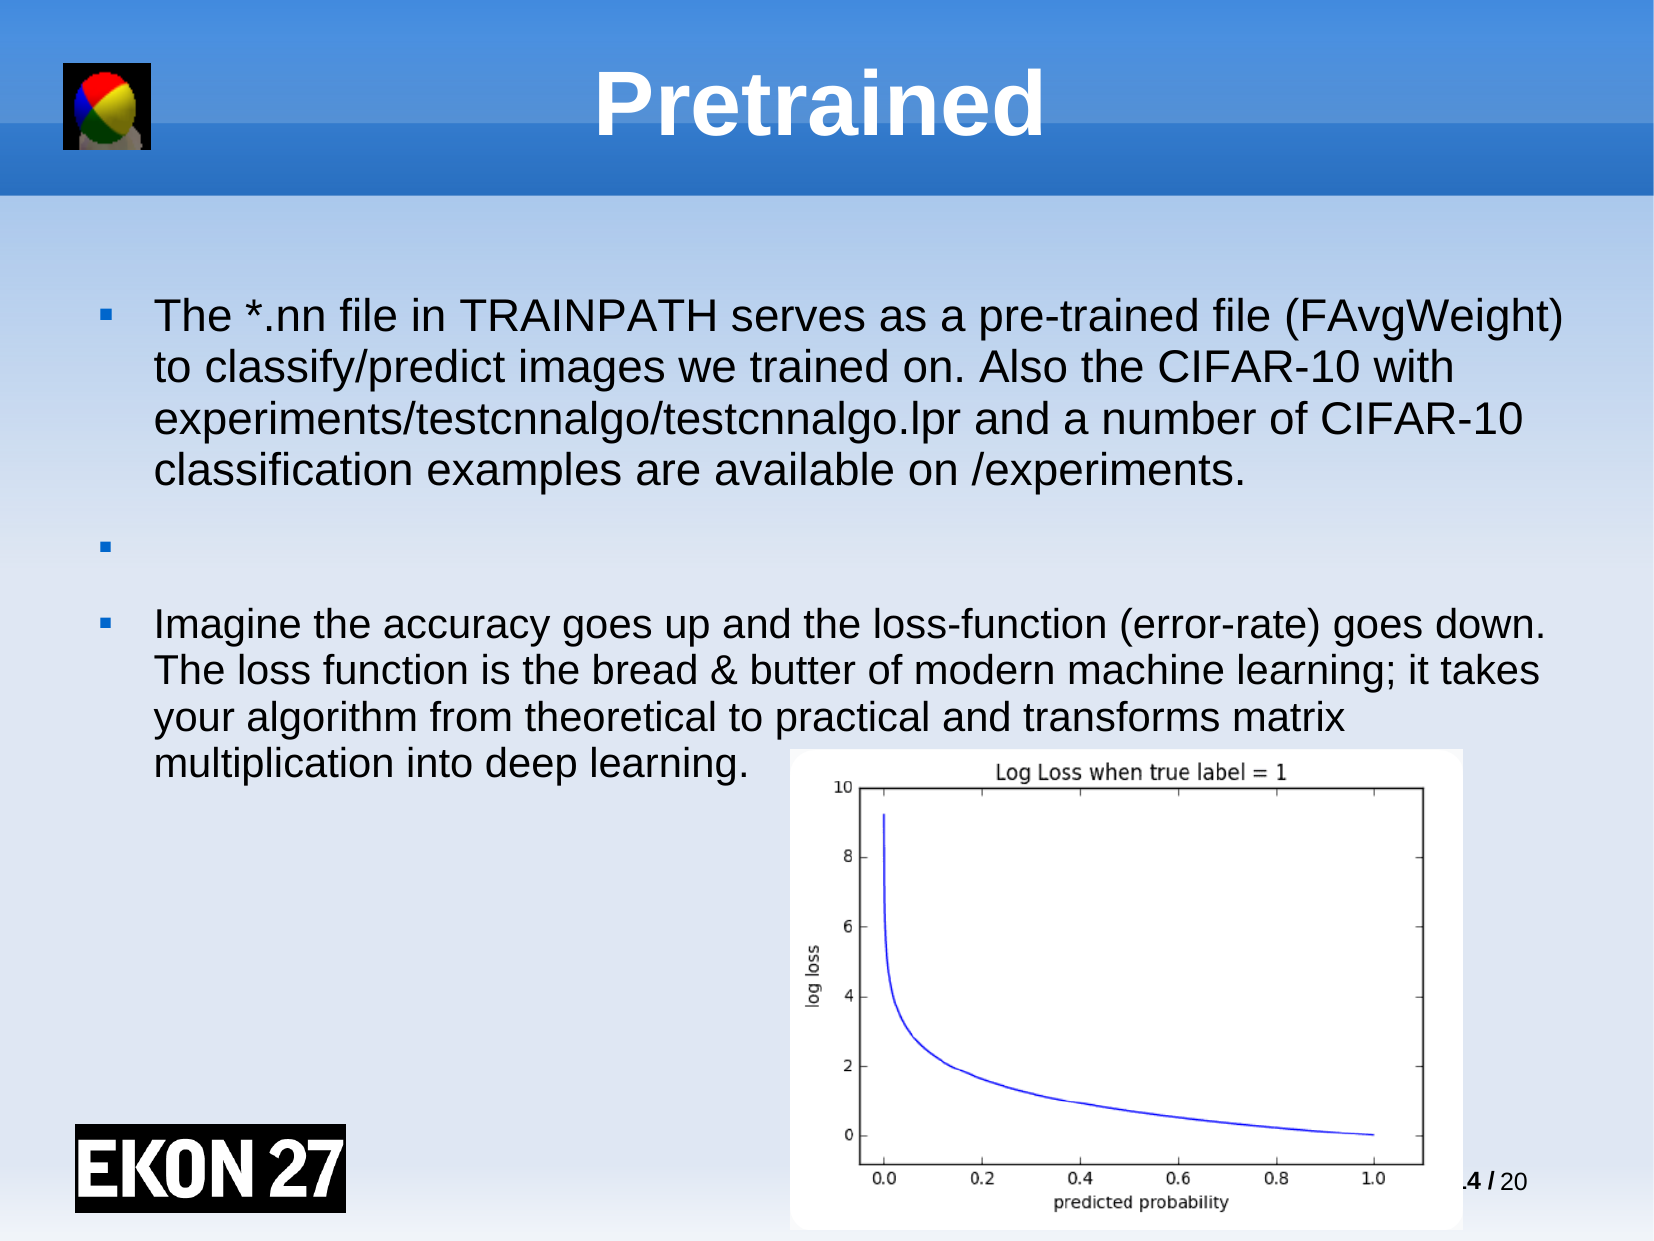

# Pretrained
The *.nn file in TRAINPATH serves as a pre-trained file (FAvgWeight) to classify/predict images we trained on. Also the CIFAR-10 with experiments/testcnnalgo/testcnnalgo.lpr and a number of CIFAR-10 classification examples are available on /experiments.
Imagine the accuracy goes up and the loss-function (error-rate) goes down. The loss function is the bread & butter of modern machine learning; it takes your algorithm from theoretical to practical and transforms matrix multiplication into deep learning.
14